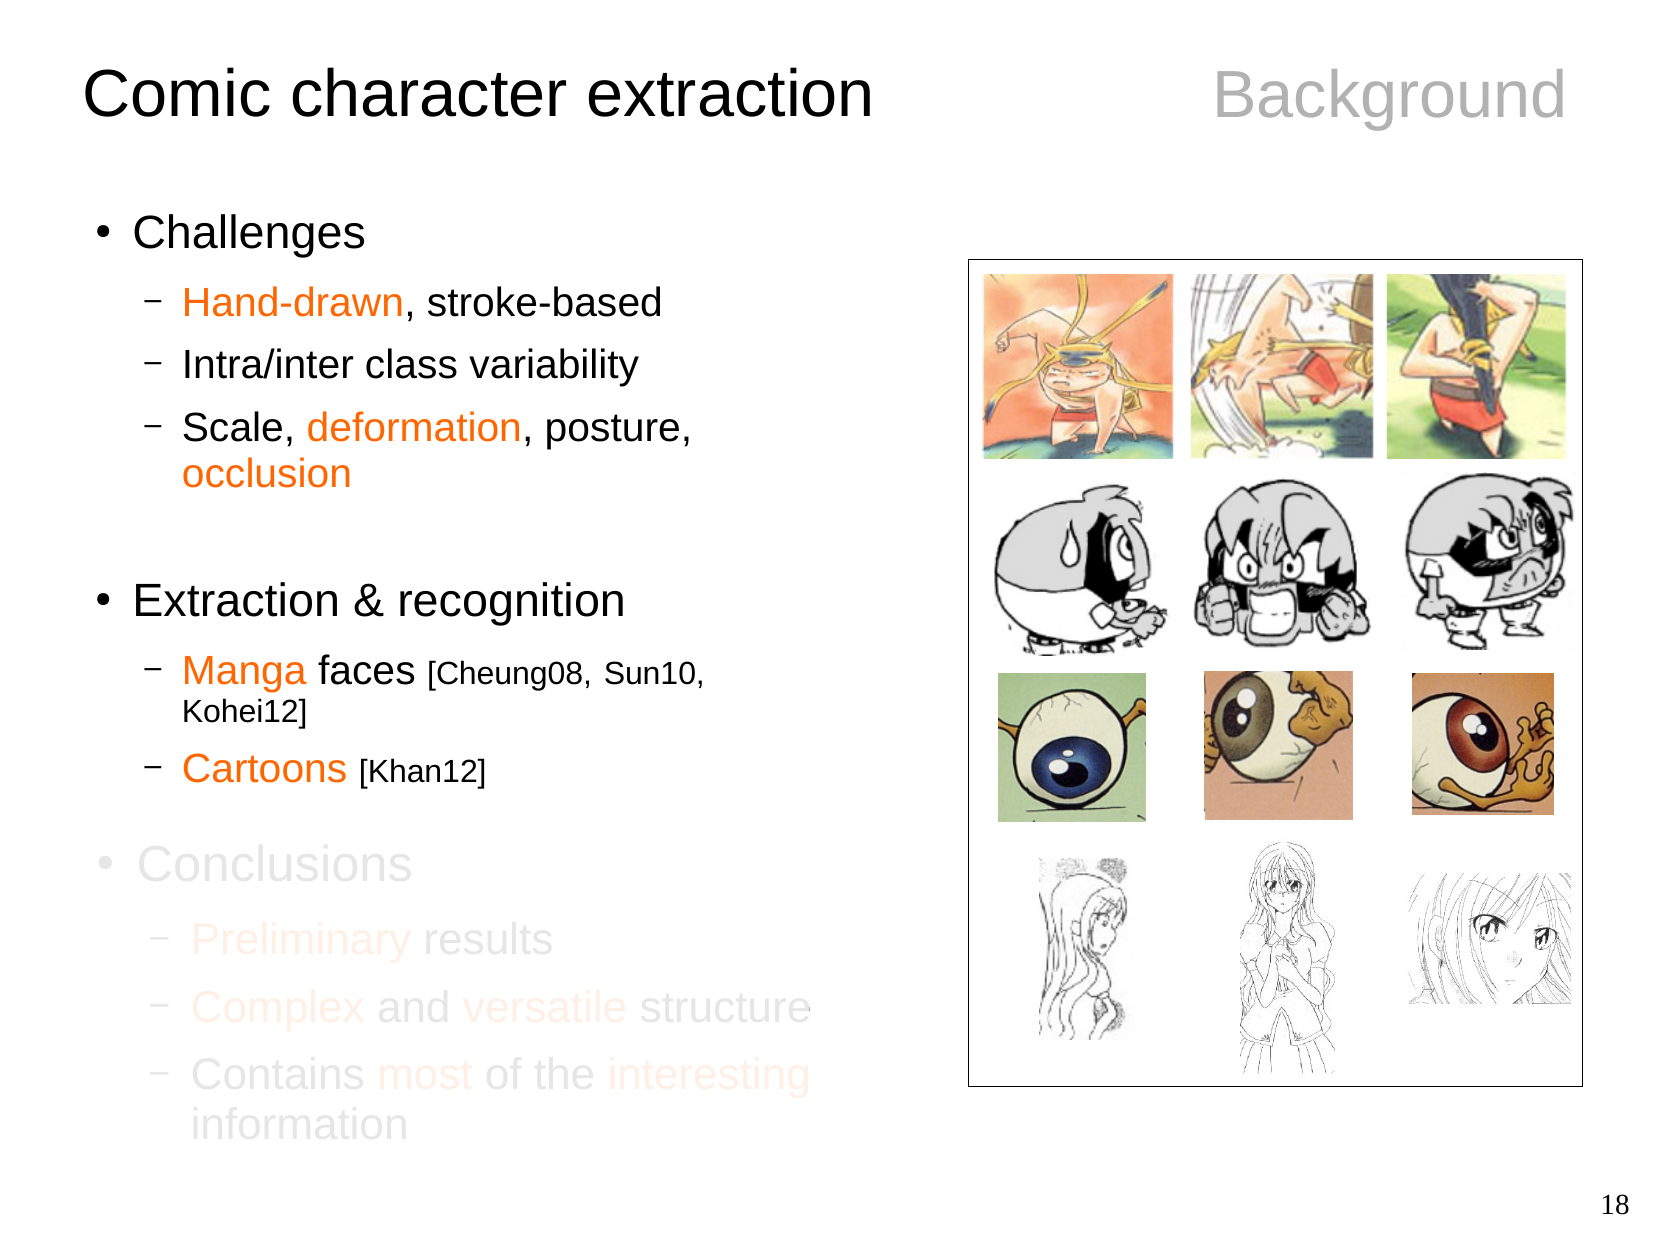

Comic character extraction
Challenges
Hand-drawn, stroke-based
Intra/inter class variability
Scale, deformation, posture, occlusion
Extraction & recognition
Manga faces [Cheung08, Sun10, Kohei12]
Cartoons [Khan12]
# Conclusions
Preliminary results
Complex and versatile structure
Contains most of the interesting information
18